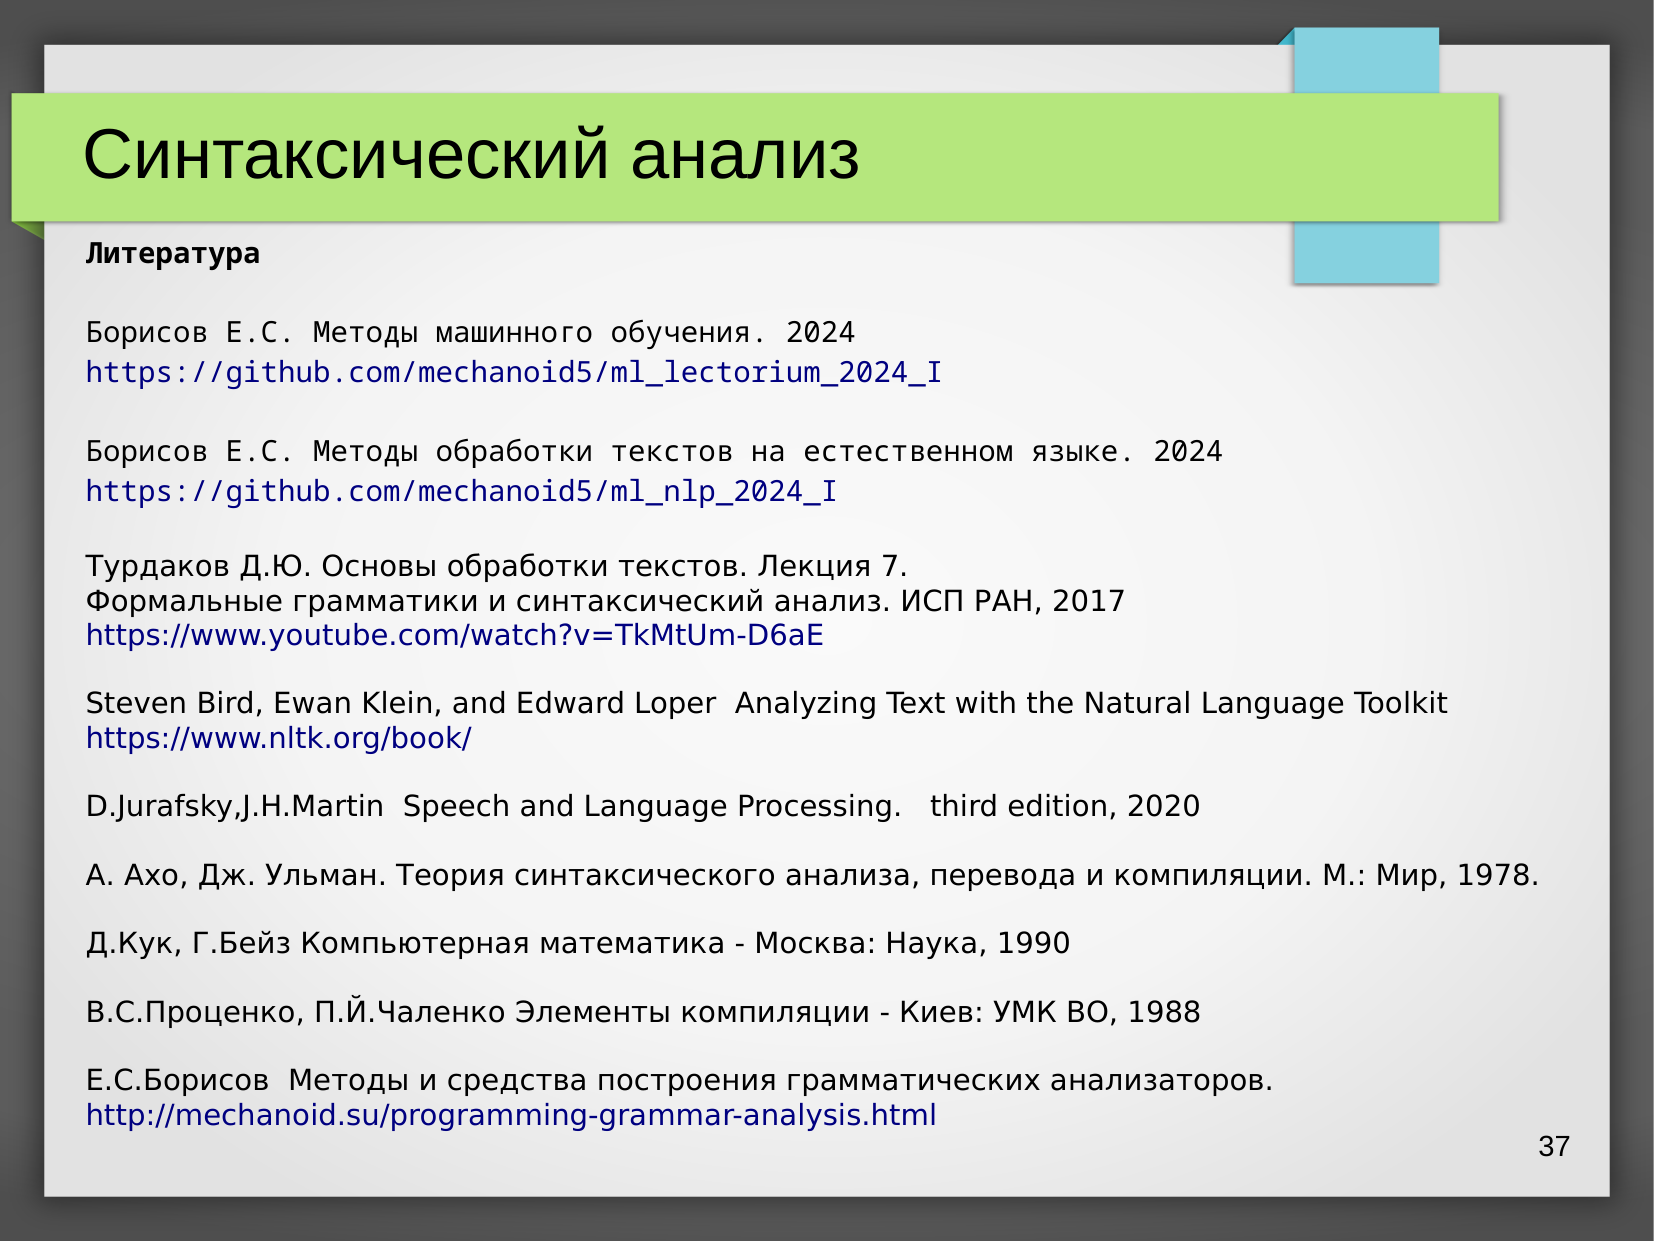

# Синтаксический анализ
Литература
Борисов Е.С. Методы машинного обучения. 2024
https://github.com/mechanoid5/ml_lectorium_2024_I
Борисов Е.С. Методы обработки текстов на естественном языке. 2024
https://github.com/mechanoid5/ml_nlp_2024_I
Турдаков Д.Ю. Основы обработки текстов. Лекция 7.
Формальные грамматики и синтаксический анализ. ИСП РАН, 2017
https://www.youtube.com/watch?v=TkMtUm-D6aE
Steven Bird, Ewan Klein, and Edward Loper Analyzing Text with the Natural Language Toolkit
https://www.nltk.org/book/
D.Jurafsky,J.H.Martin Speech and Language Processing. third edition, 2020
А. Ахо, Дж. Ульман. Теория синтаксического анализа, перевода и компиляции. М.: Мир, 1978.
Д.Кук, Г.Бейз Компьютерная математика - Москва: Наука, 1990
В.С.Проценко, П.Й.Чаленко Элементы компиляции - Киев: УМК ВО, 1988
Е.С.Борисов Методы и средства построения грамматических анализаторов.
http://mechanoid.su/programming-grammar-analysis.html
37